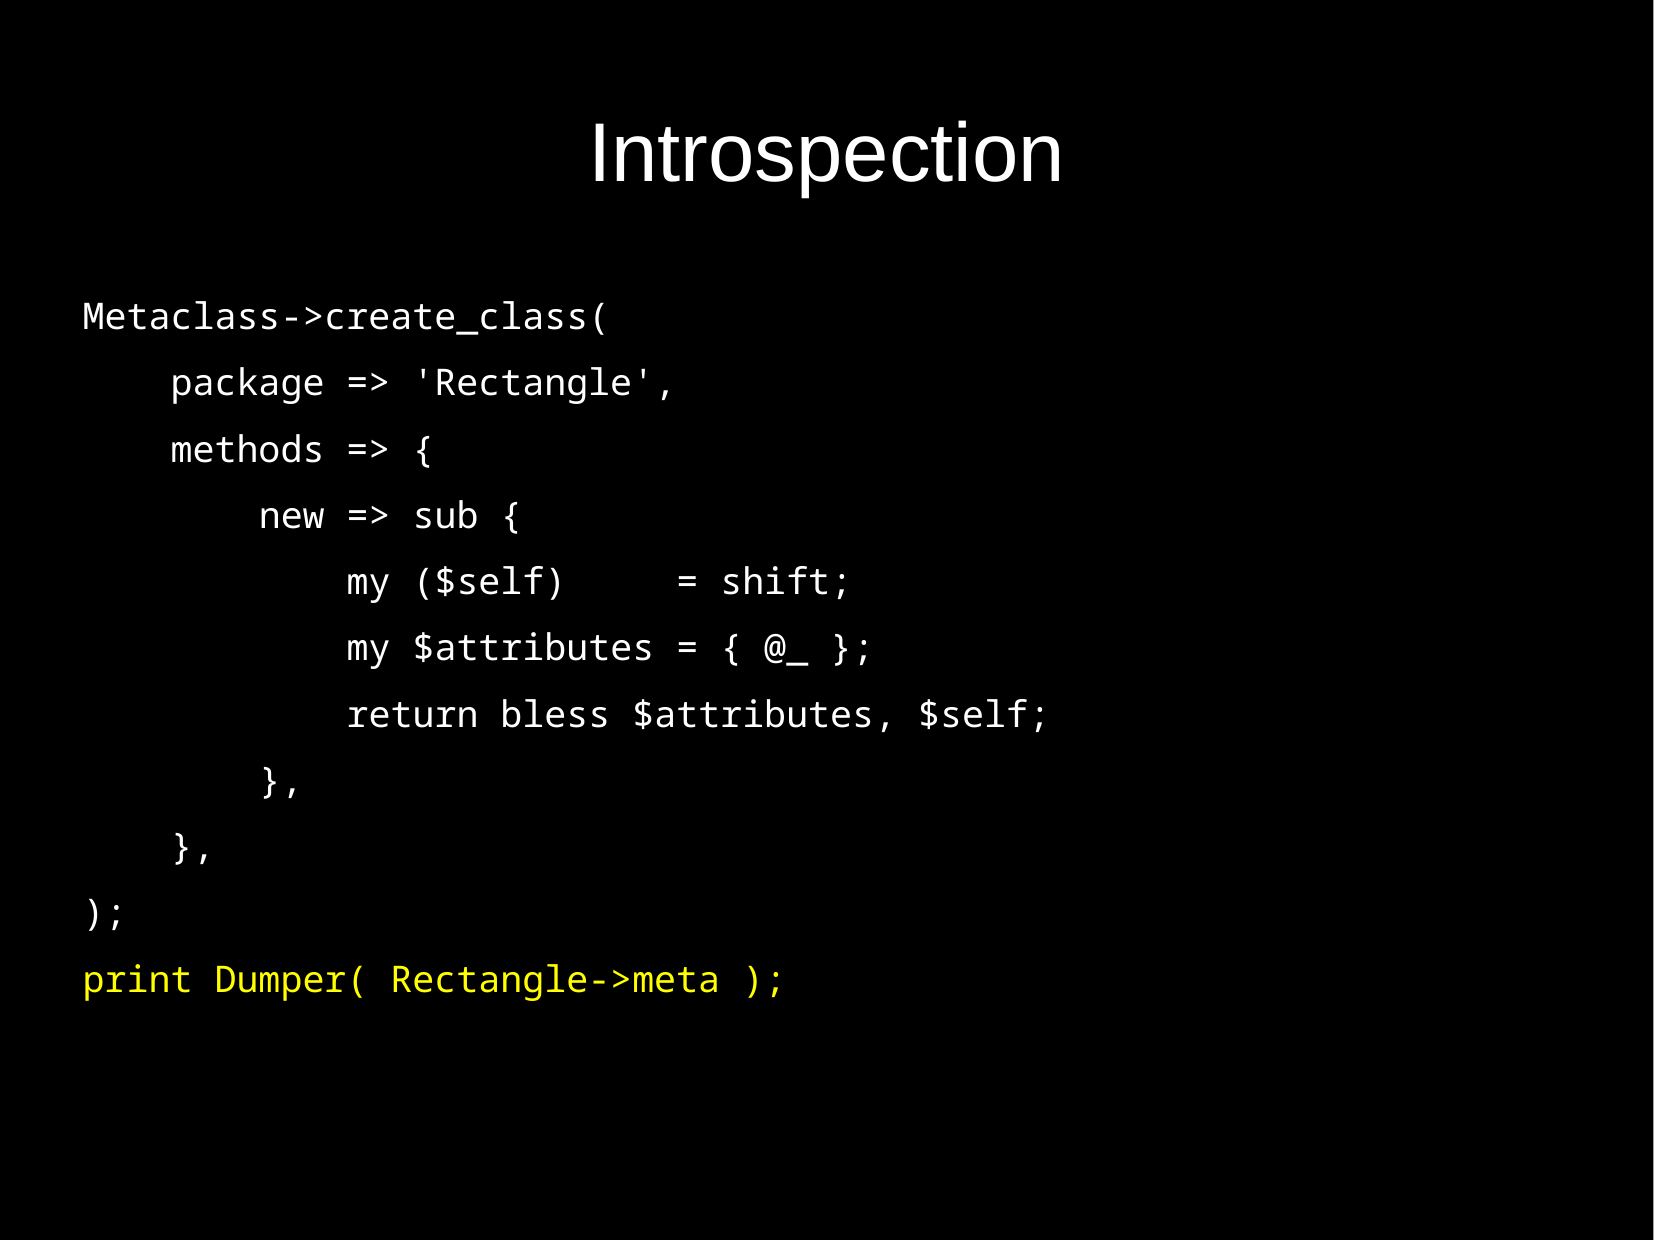

# Introspection
Metaclass->create_class(
 package => 'Rectangle',
 methods => {
 new => sub {
 my ($self) = shift;
 my $attributes = { @_ };
 return bless $attributes, $self;
 },
 },
);
print Dumper( Rectangle->meta );